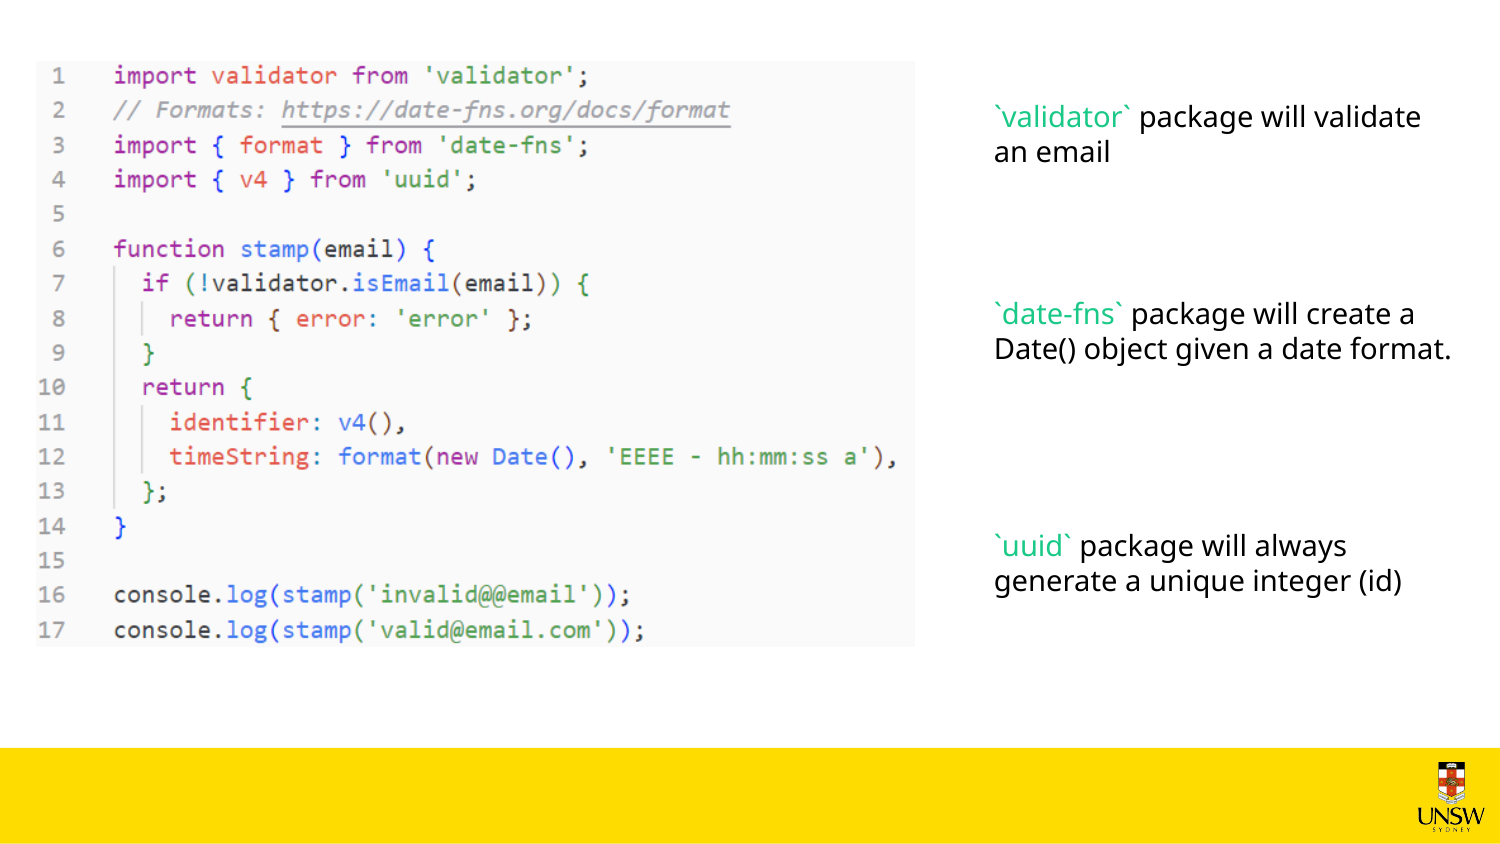

`validator` package will validate an email
`date-fns` package will create a Date() object given a date format.
`uuid` package will always generate a unique integer (id)